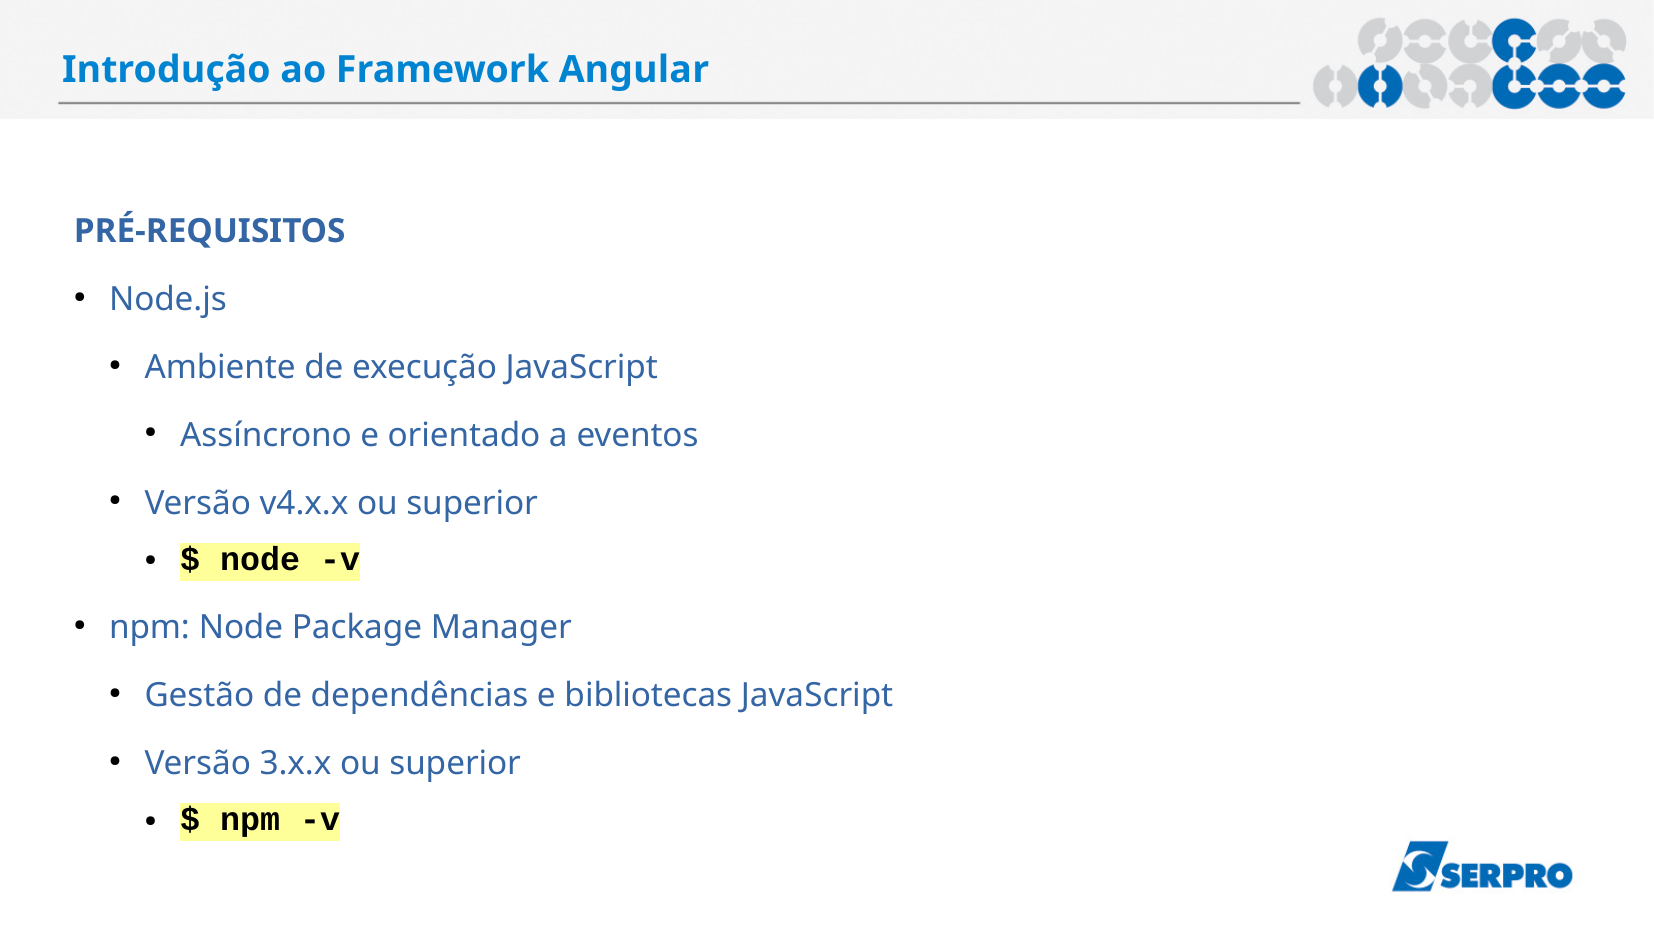

Introdução ao Framework Angular
PRÉ-REQUISITOS
Node.js
Ambiente de execução JavaScript
Assíncrono e orientado a eventos
Versão v4.x.x ou superior
$ node -v
npm: Node Package Manager
Gestão de dependências e bibliotecas JavaScript
Versão 3.x.x ou superior
$ npm -v